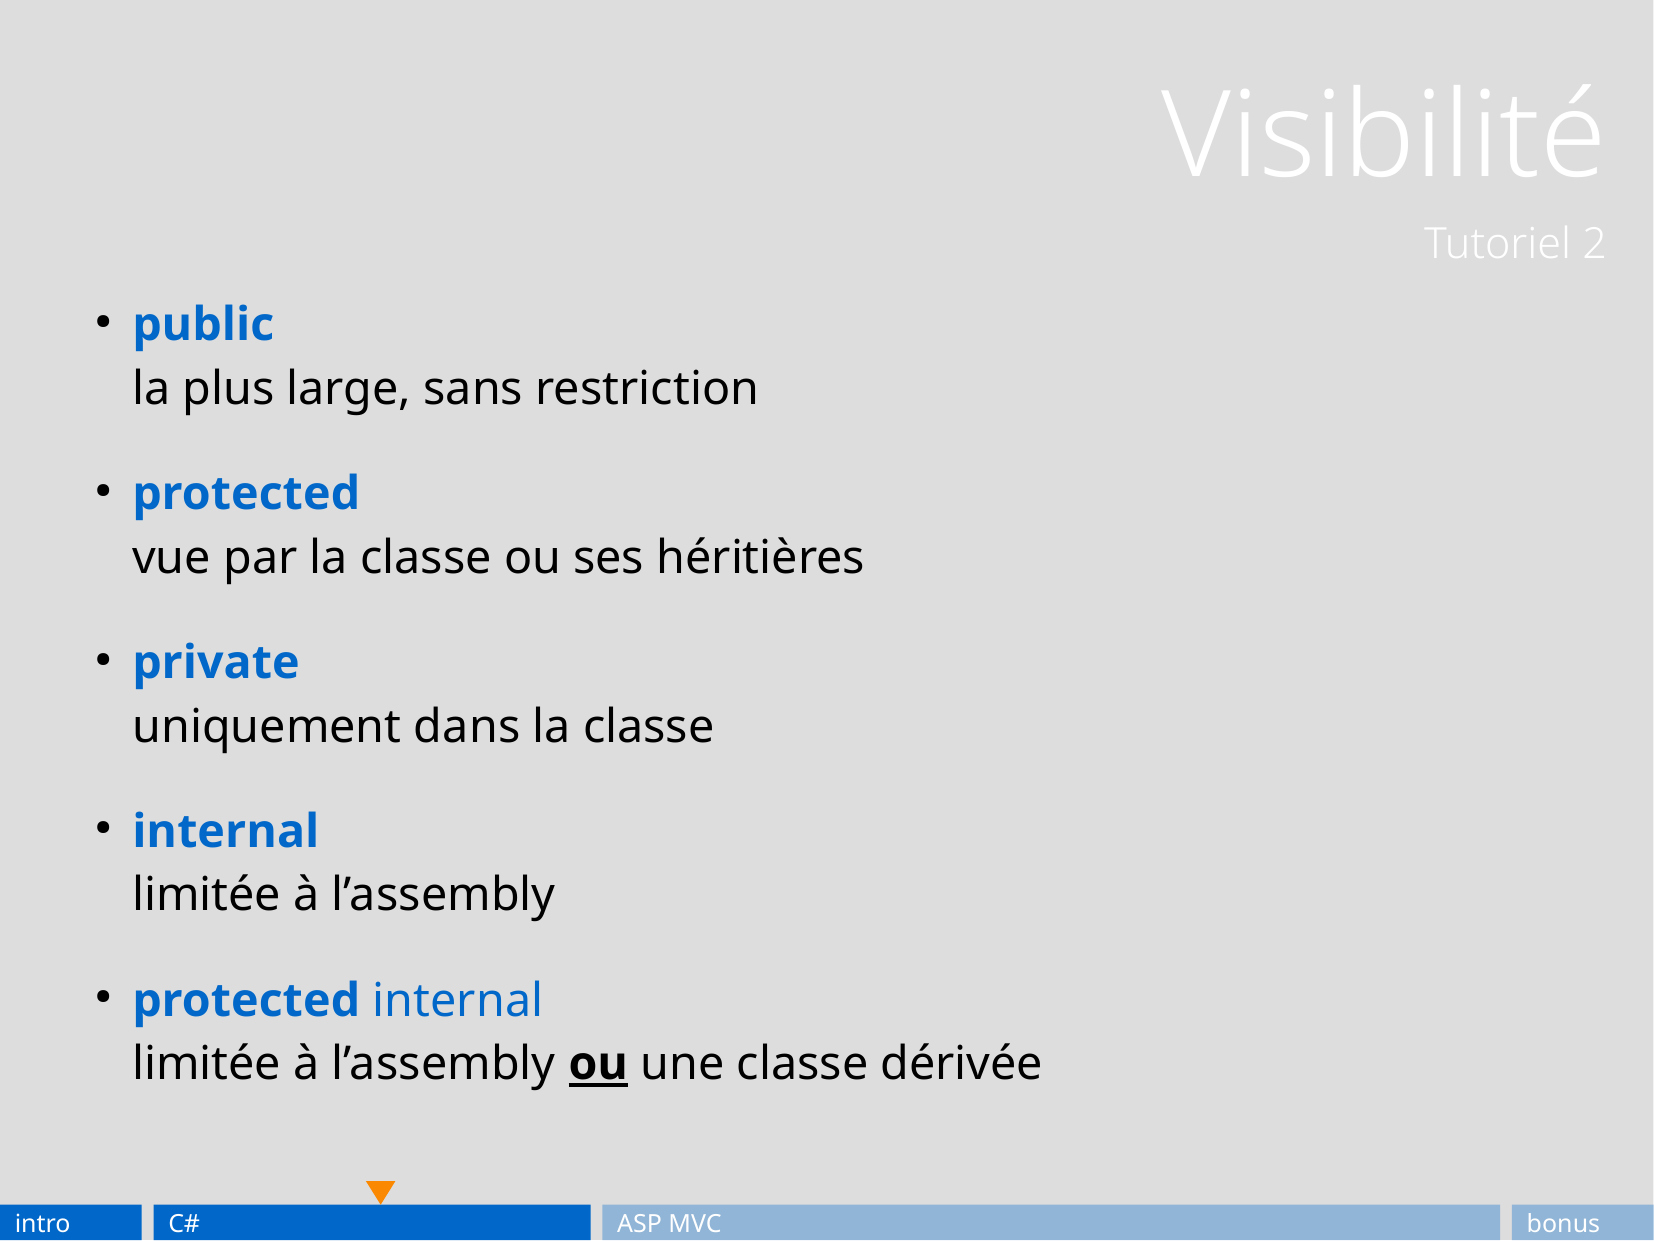

# Visibilité
Tutoriel 2
public
la plus large, sans restriction
protected
vue par la classe ou ses héritières
private
uniquement dans la classe
internal
limitée à l’assembly
protected internal
limitée à l’assembly ou une classe dérivée
intro
C#
ASP MVC
bonus